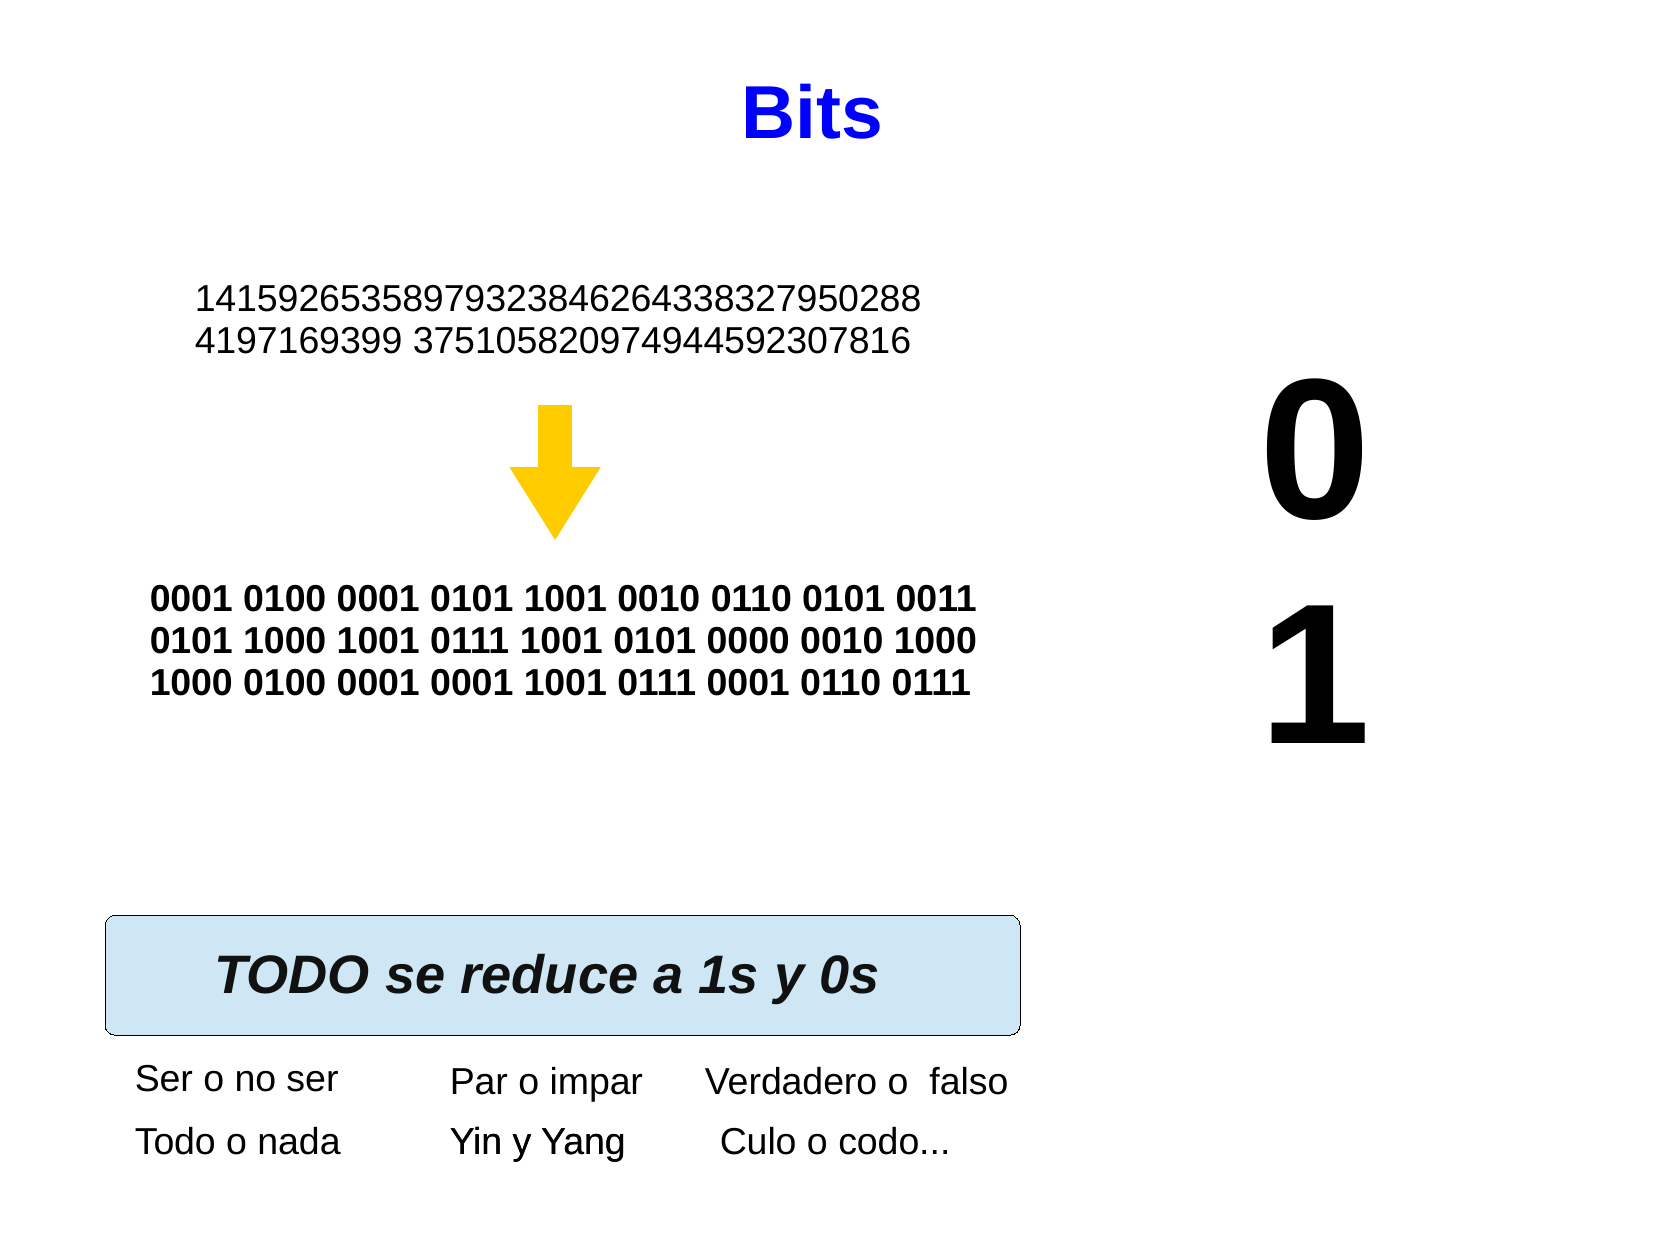

Bits
141592653589793238462643383279502884197169399 375105820974944592307816
0
1
0001 0100 0001 0101 1001 0010 0110 0101 0011 0101 1000 1001 0111 1001 0101 0000 0010 1000 1000 0100 0001 0001 1001 0111 0001 0110 0111
TODO se reduce a 1s y 0s
Ser o no ser
Par o impar
Verdadero o falso
Todo o nada
Yin y Yang
Culo o codo...
Yin y Yang